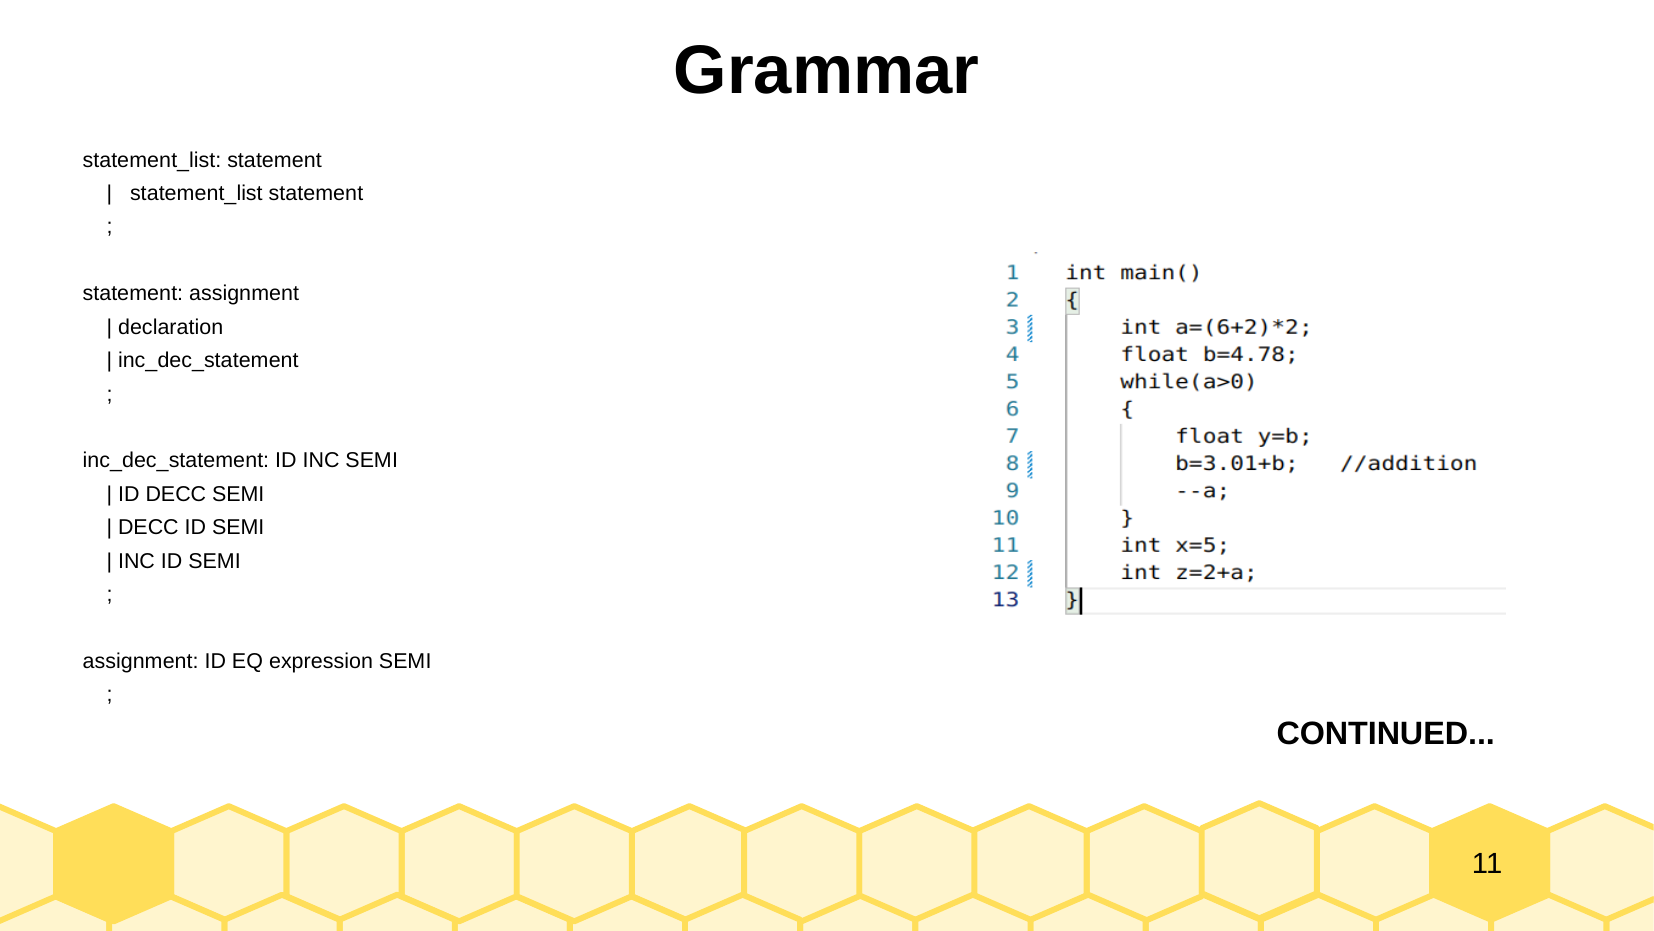

# Grammar
statement_list: statement
 | statement_list statement
 ;
statement: assignment
 | declaration
 | inc_dec_statement
 ;
inc_dec_statement: ID INC SEMI
 | ID DECC SEMI
 | DECC ID SEMI
 | INC ID SEMI
 ;
assignment: ID EQ expression SEMI
 ;
 CONTINUED...